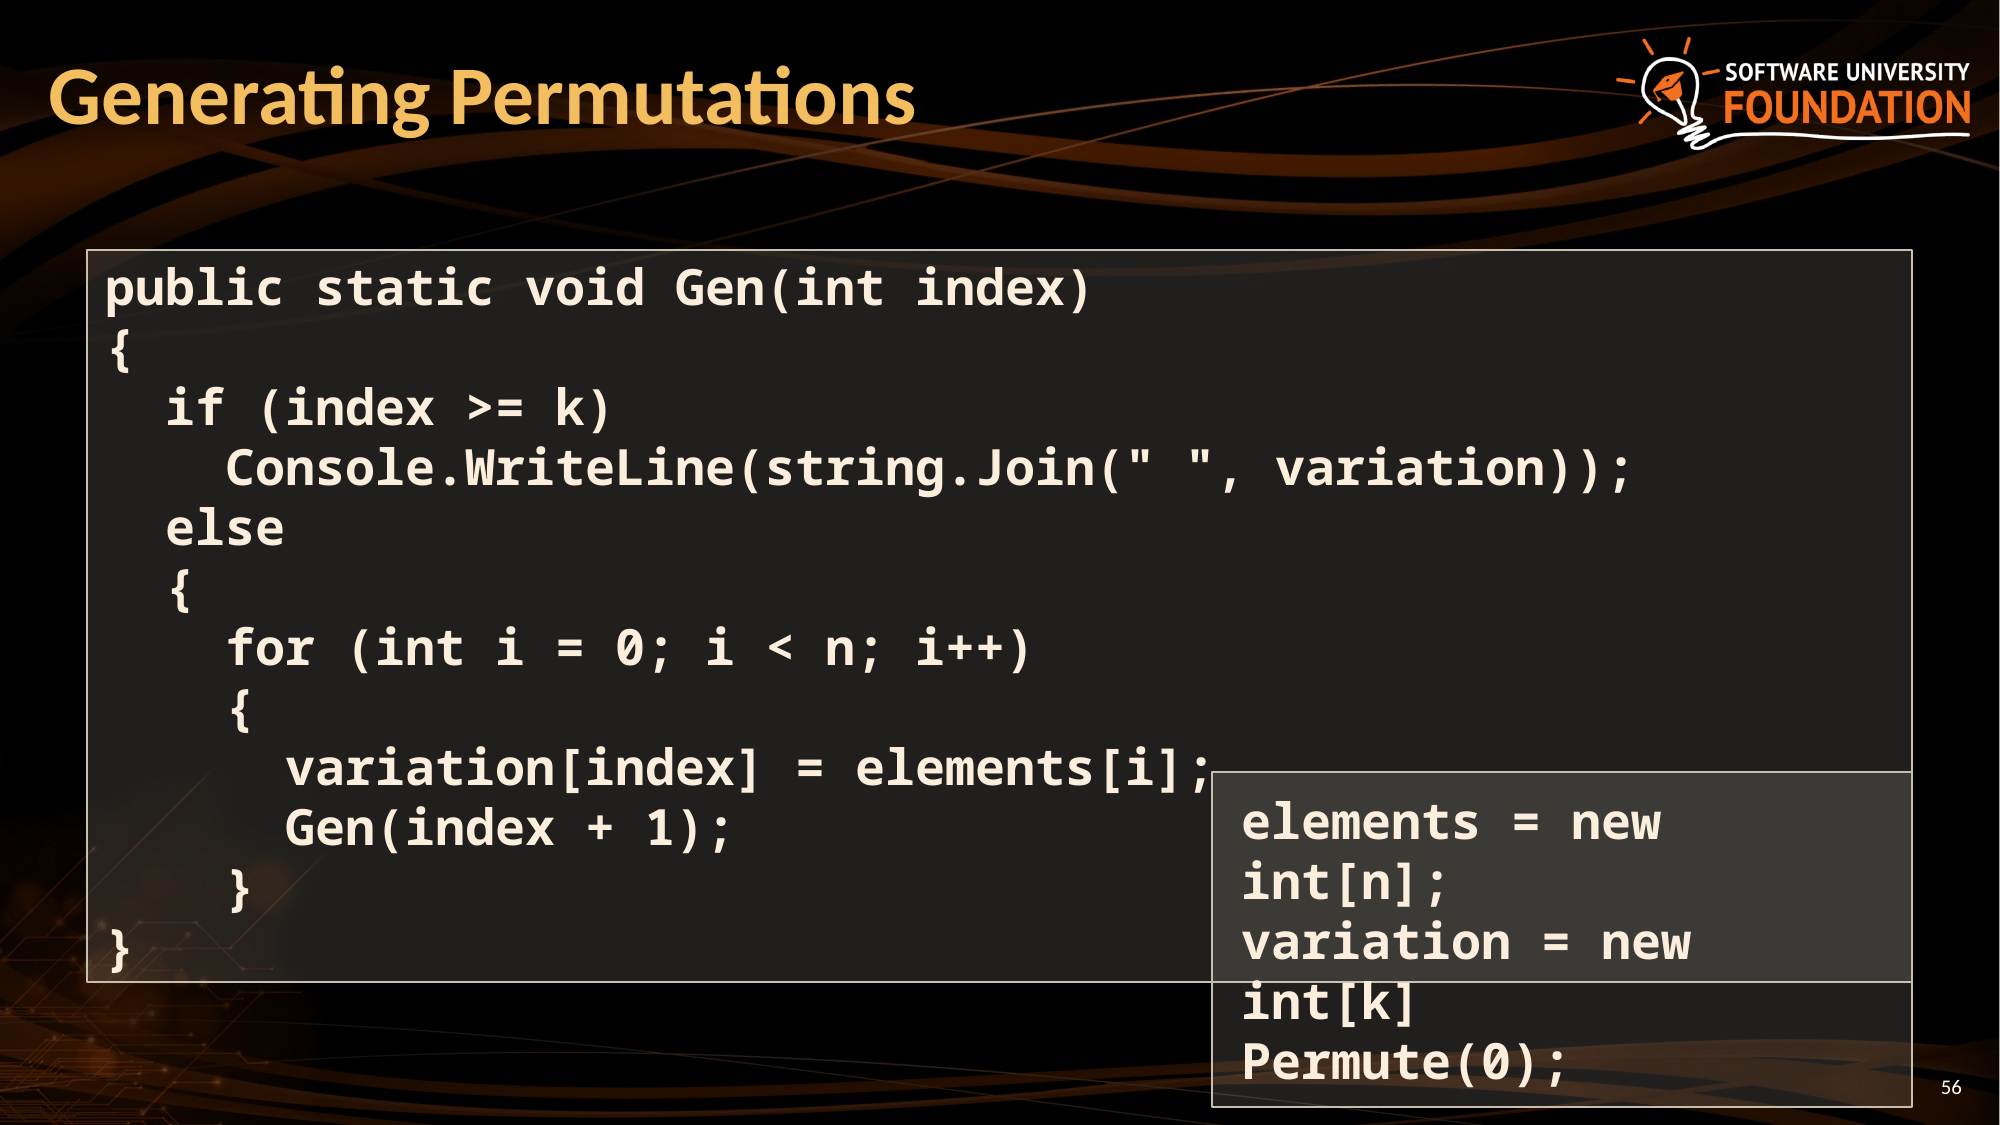

# Generating Permutations
public static void Gen(int index)
{
 if (index >= k)
 Console.WriteLine(string.Join(" ", variation));
 else
 {
 for (int i = 0; i < n; i++)
 {
 variation[index] = elements[i];
 Gen(index + 1);
 }
}
elements = new int[n];
variation = new int[k]
Permute(0);